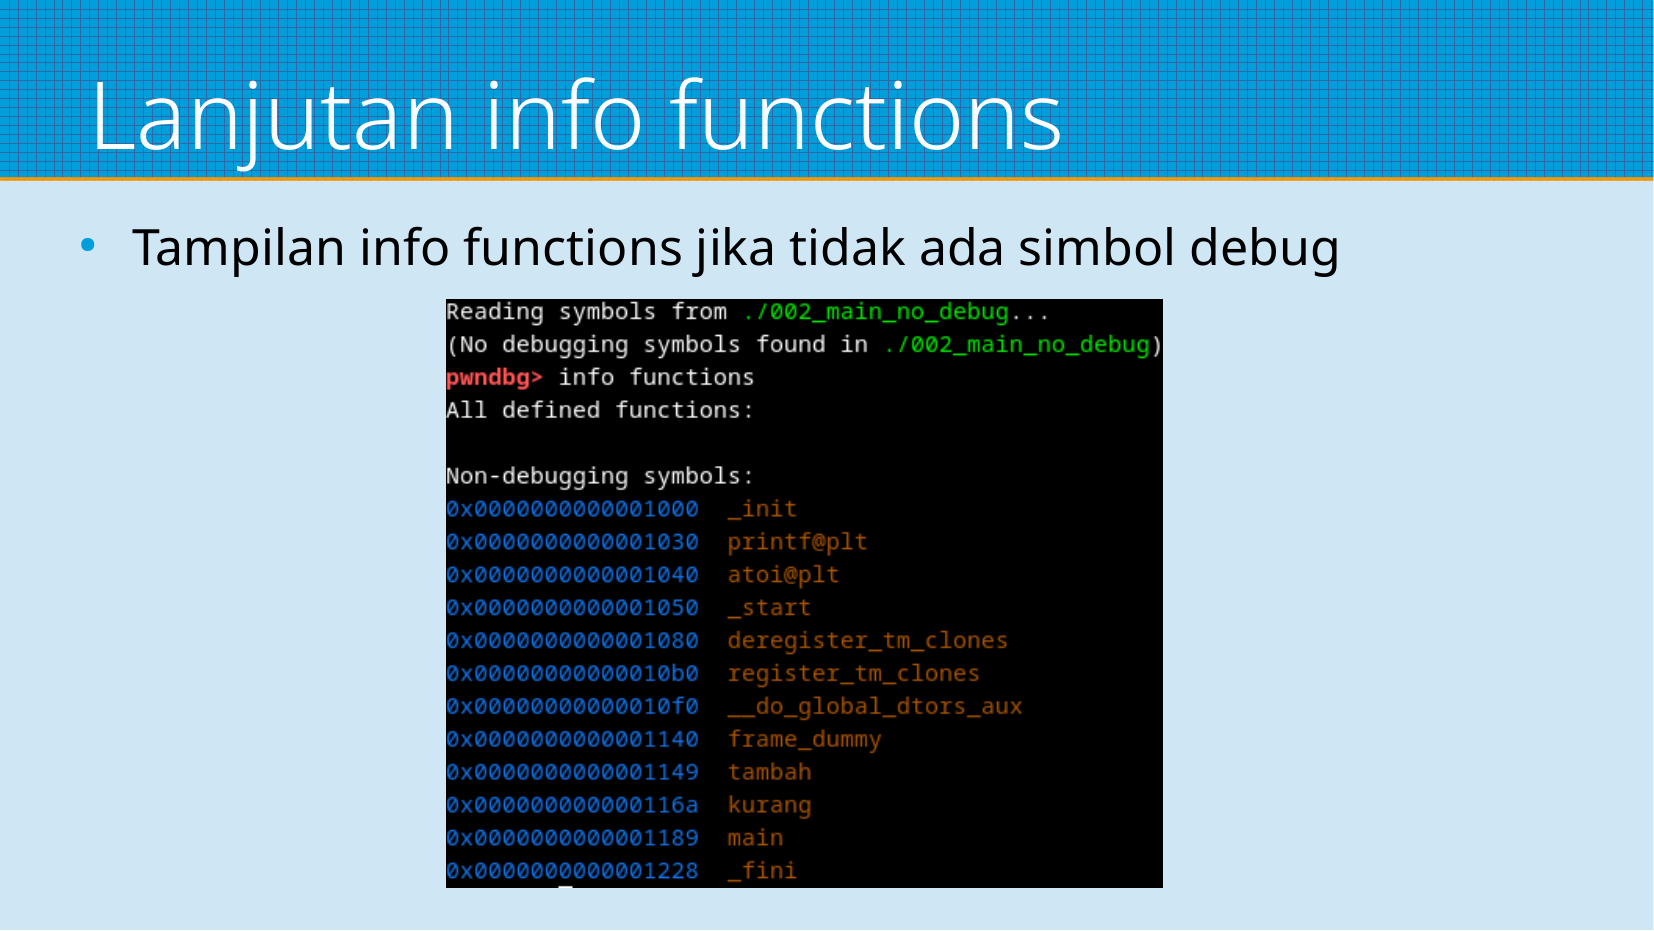

# Lanjutan info functions
Tampilan info functions jika tidak ada simbol debug